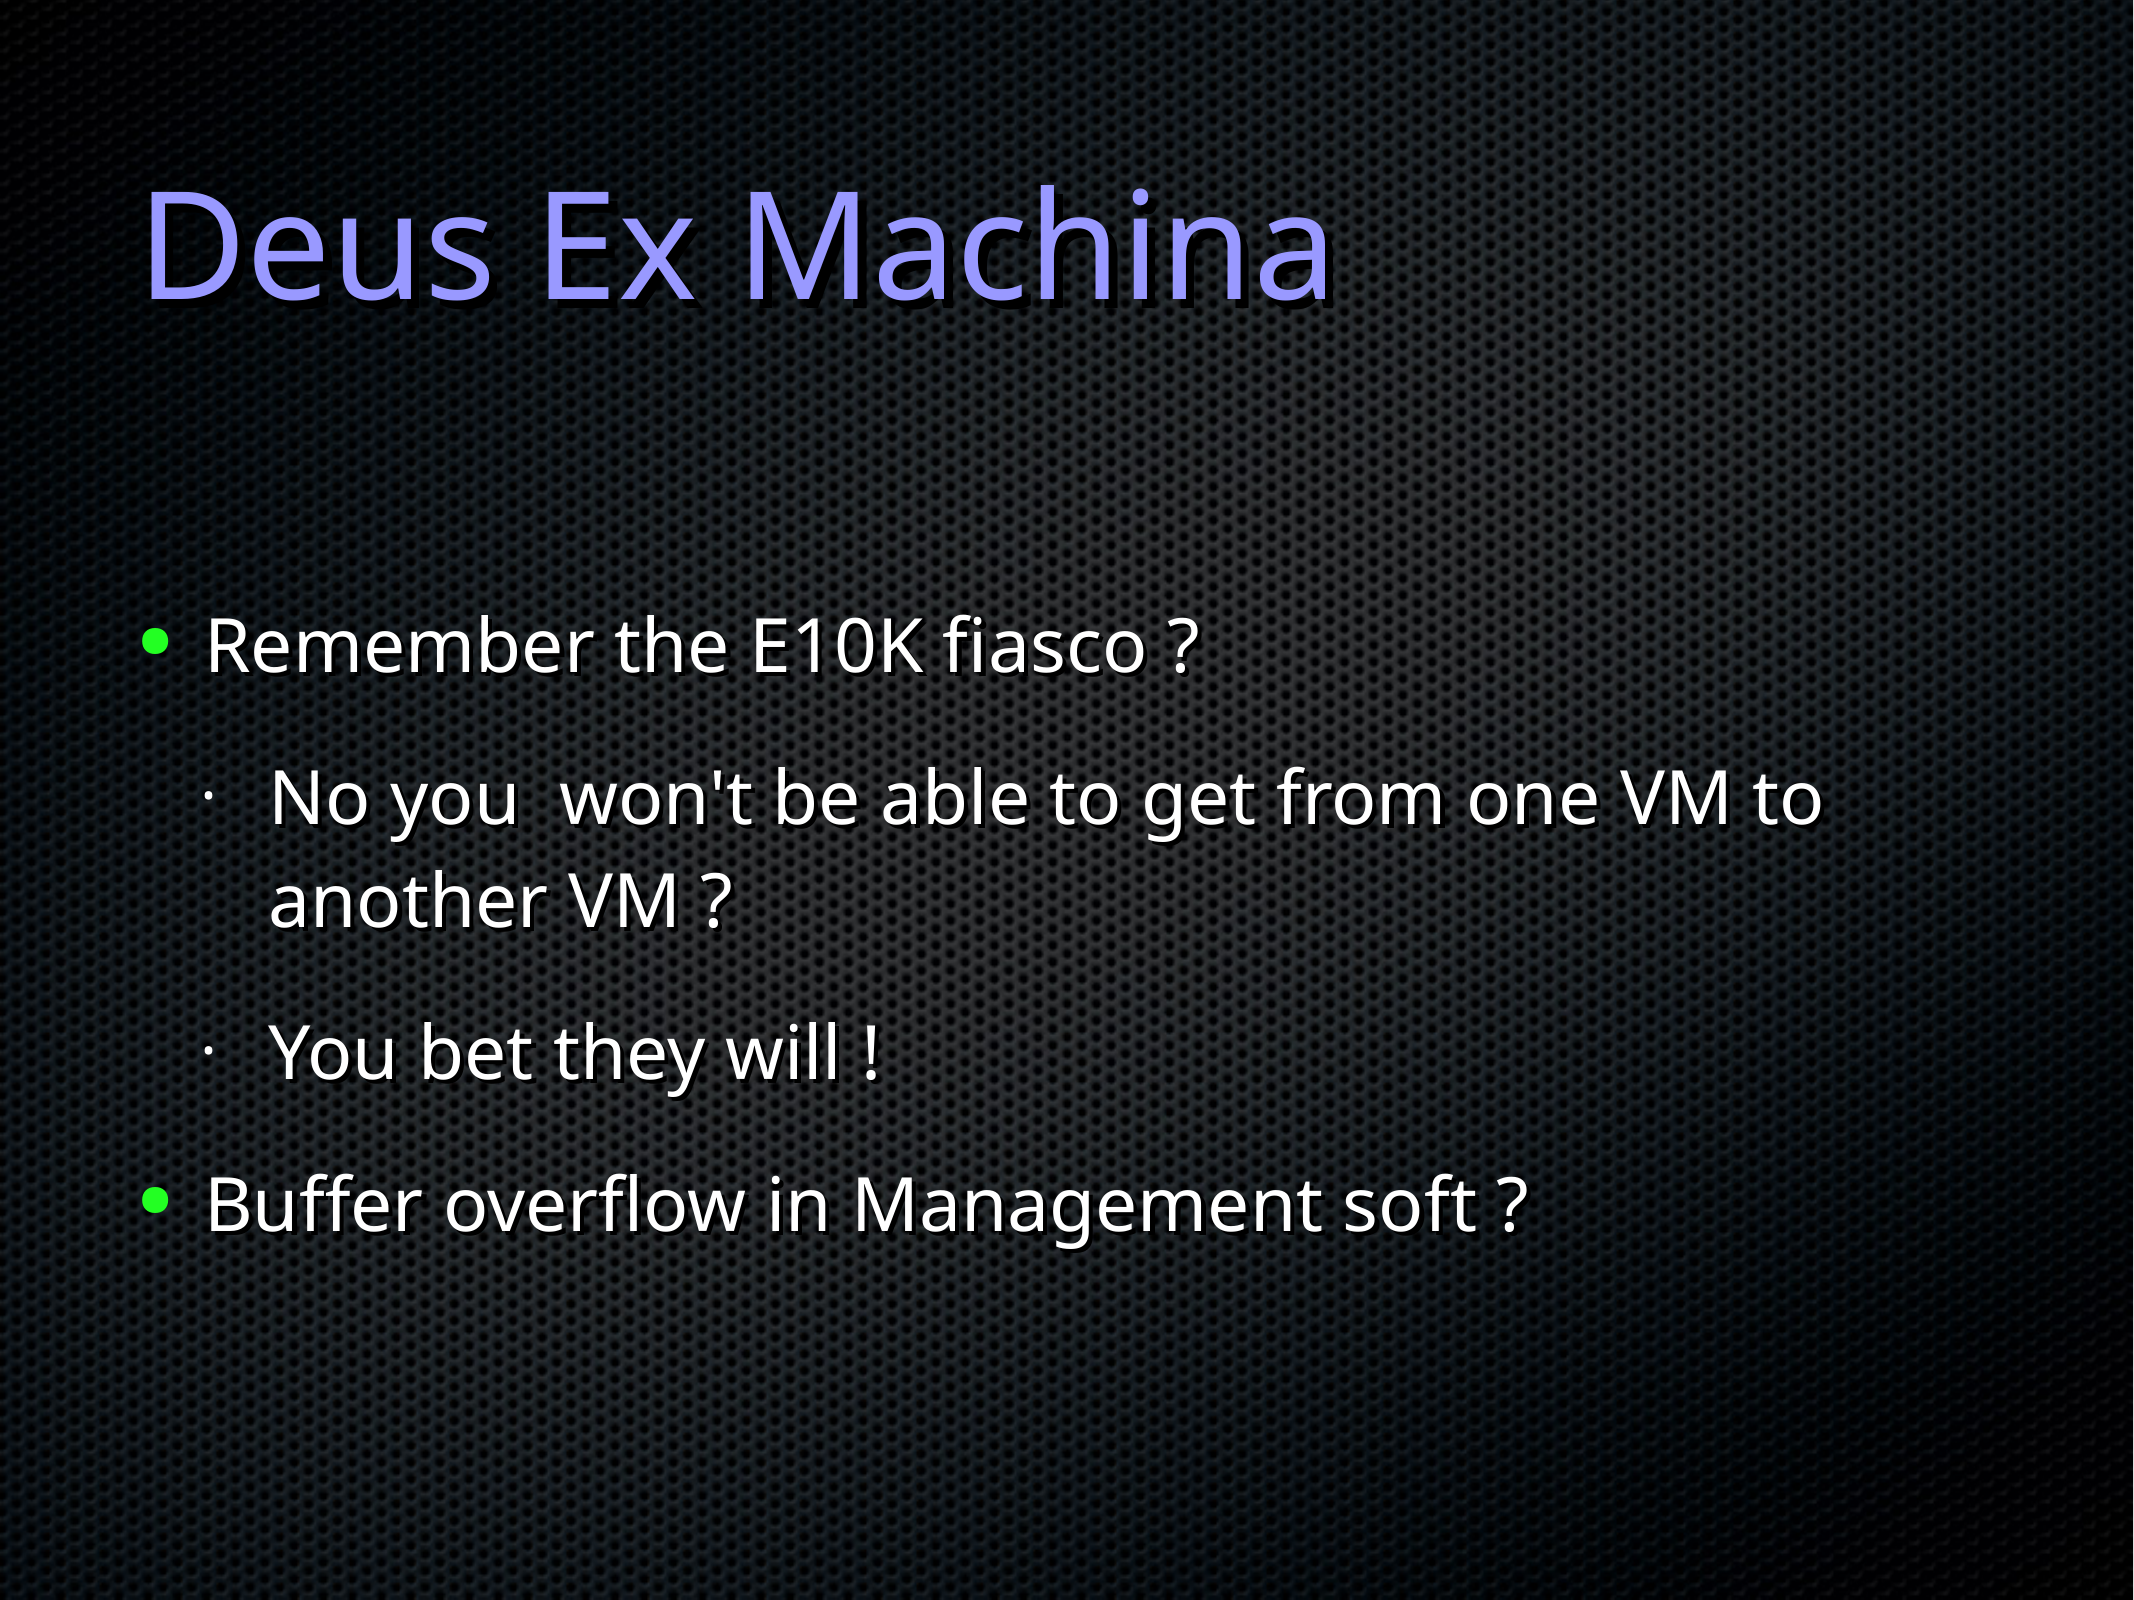

# Deus Ex Machina
Remember the E10K fiasco ?
No you won't be able to get from one VM to another VM ?
You bet they will !
Buffer overflow in Management soft ?